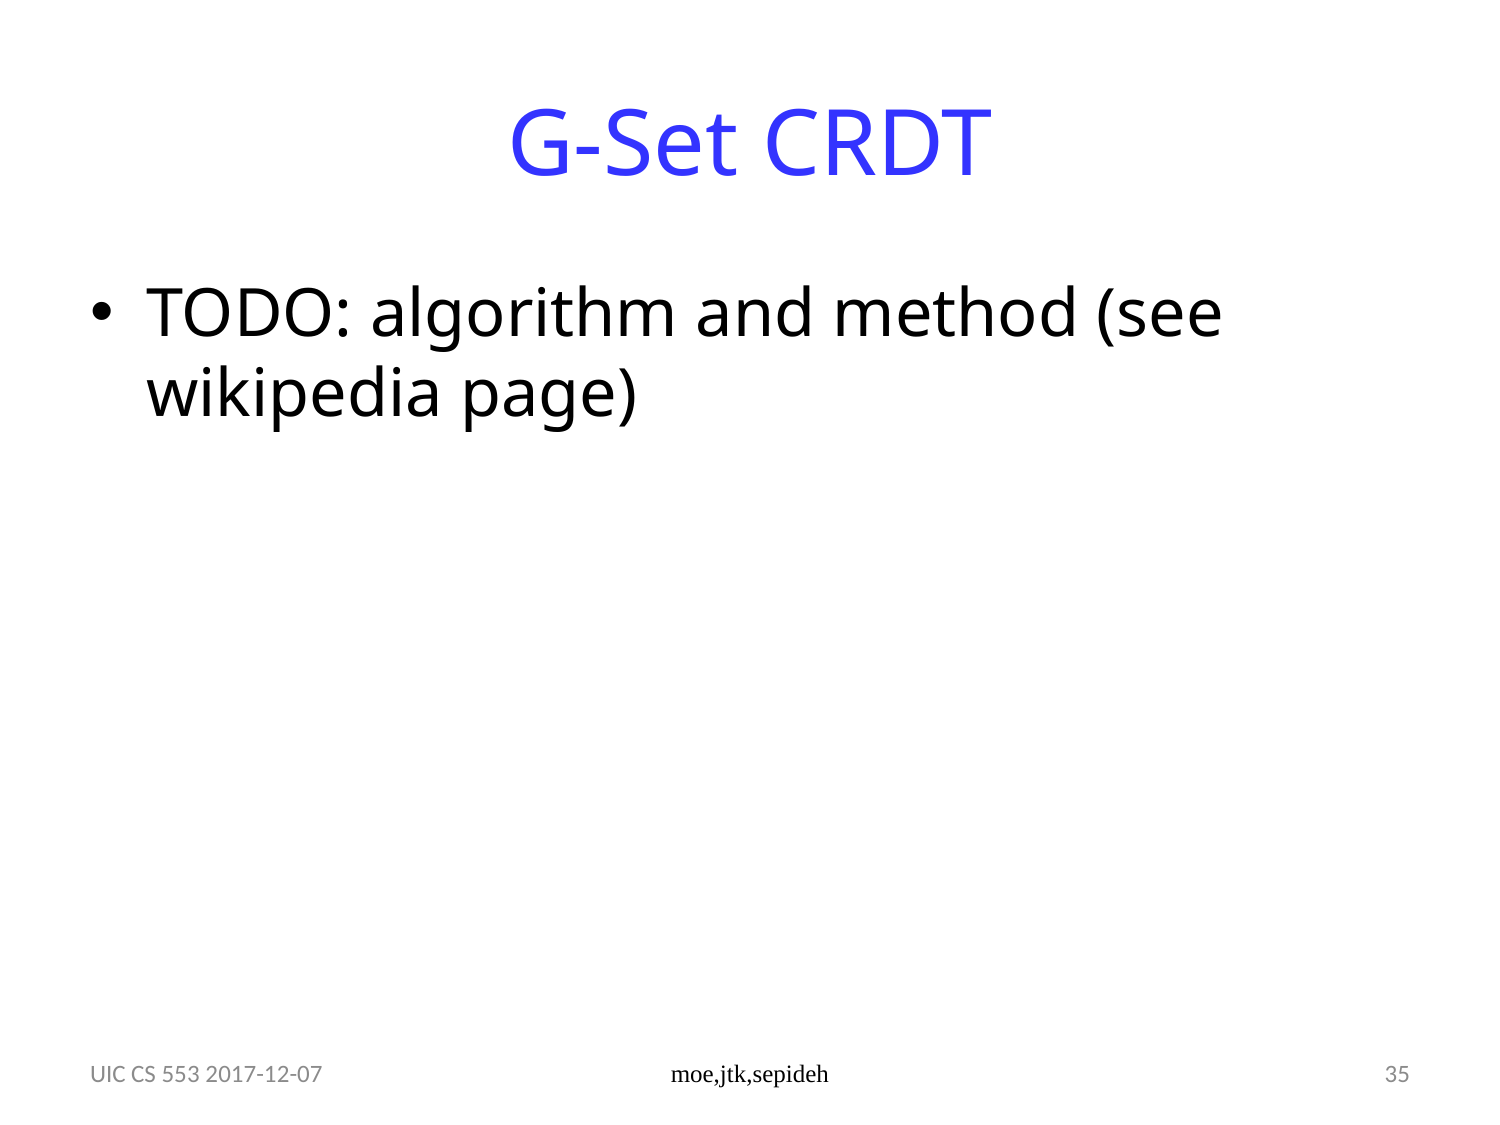

# G-Set CRDT
TODO: algorithm and method (see wikipedia page)
UIC CS 553 2017-12-07
moe,jtk,sepideh
35